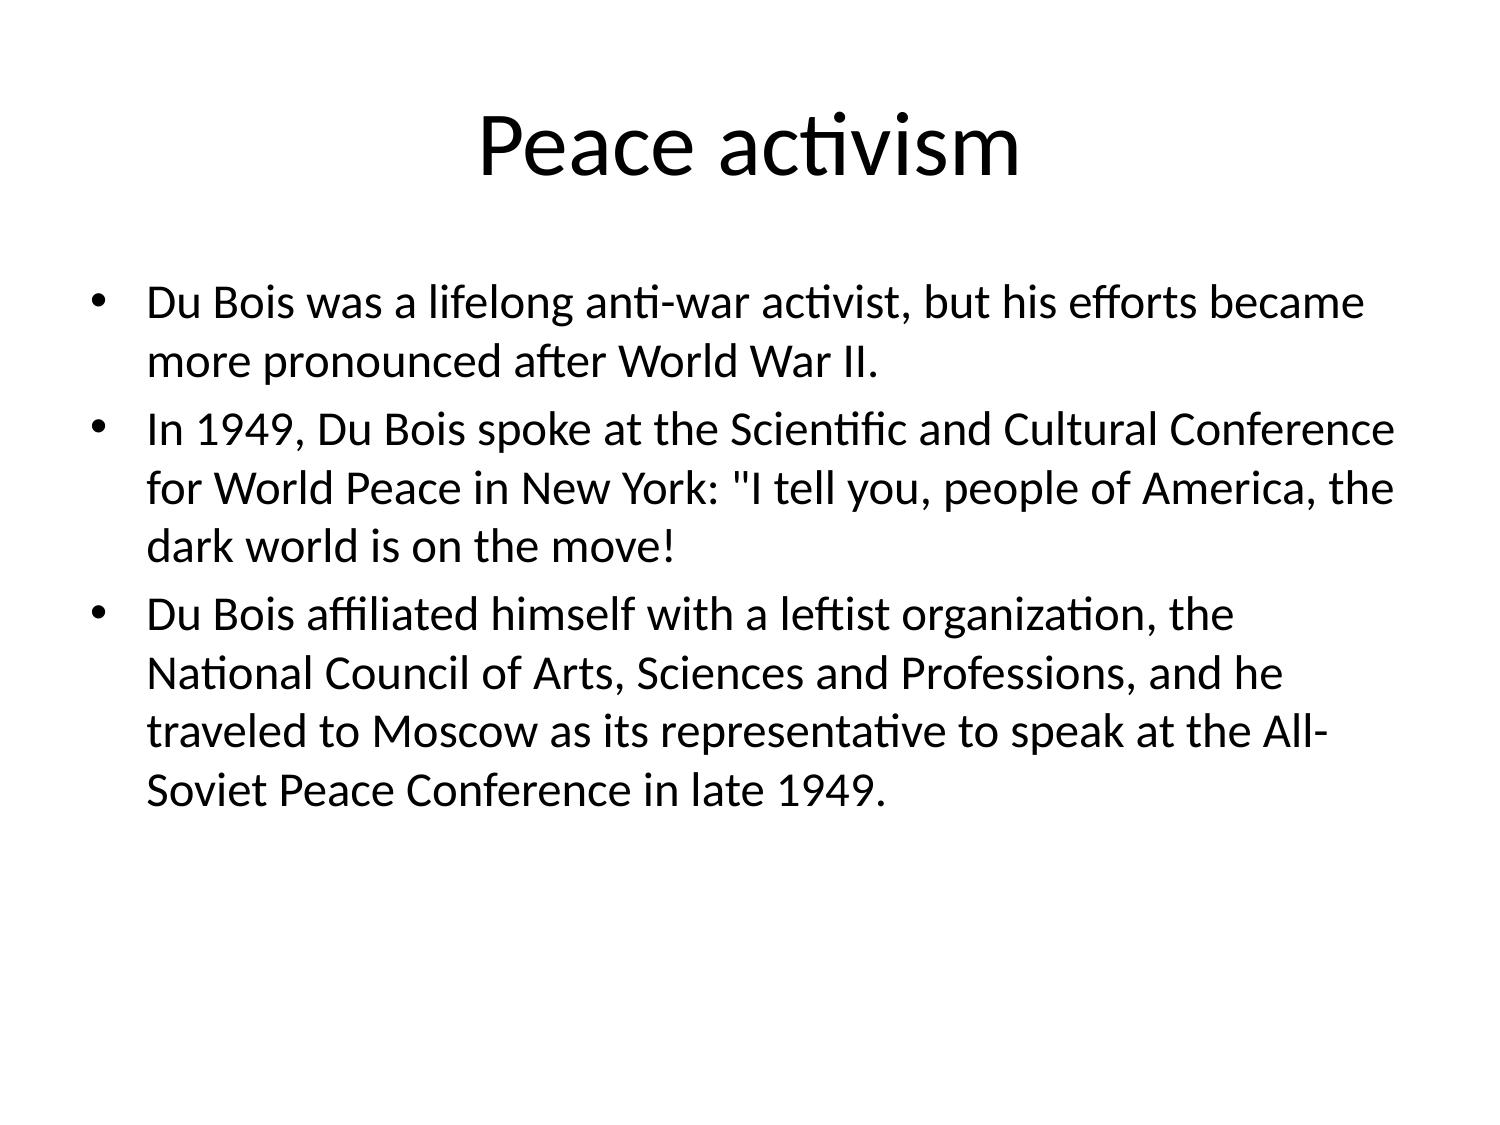

# Peace activism
Du Bois was a lifelong anti-war activist, but his efforts became more pronounced after World War II.
In 1949, Du Bois spoke at the Scientific and Cultural Conference for World Peace in New York: "I tell you, people of America, the dark world is on the move!
Du Bois affiliated himself with a leftist organization, the National Council of Arts, Sciences and Professions, and he traveled to Moscow as its representative to speak at the All-Soviet Peace Conference in late 1949.